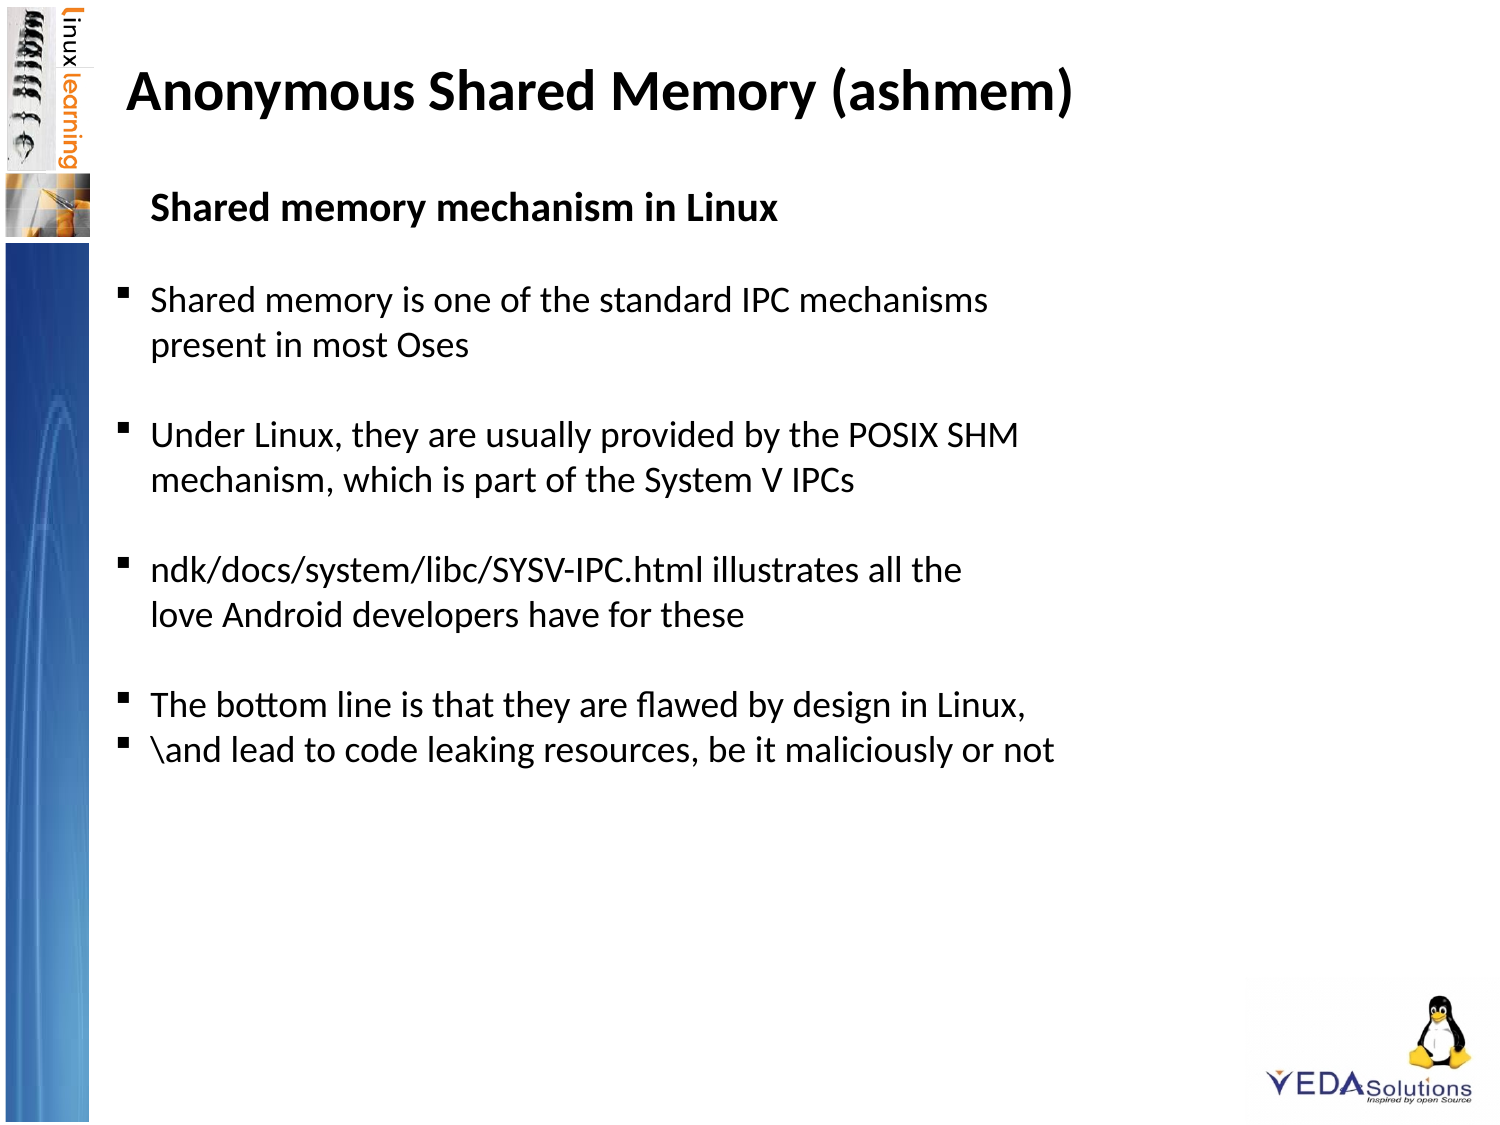

Anonymous Shared Memory (ashmem)
Shared memory mechanism in Linux
Shared memory is one of the standard IPC mechanisms
present in most Oses
Under Linux, they are usually provided by the POSIX SHM
mechanism, which is part of the System V IPCs
ndk/docs/system/libc/SYSV-IPC.html illustrates all the
love Android developers have for these
The bottom line is that they are flawed by design in Linux,
\and lead to code leaking resources, be it maliciously or not